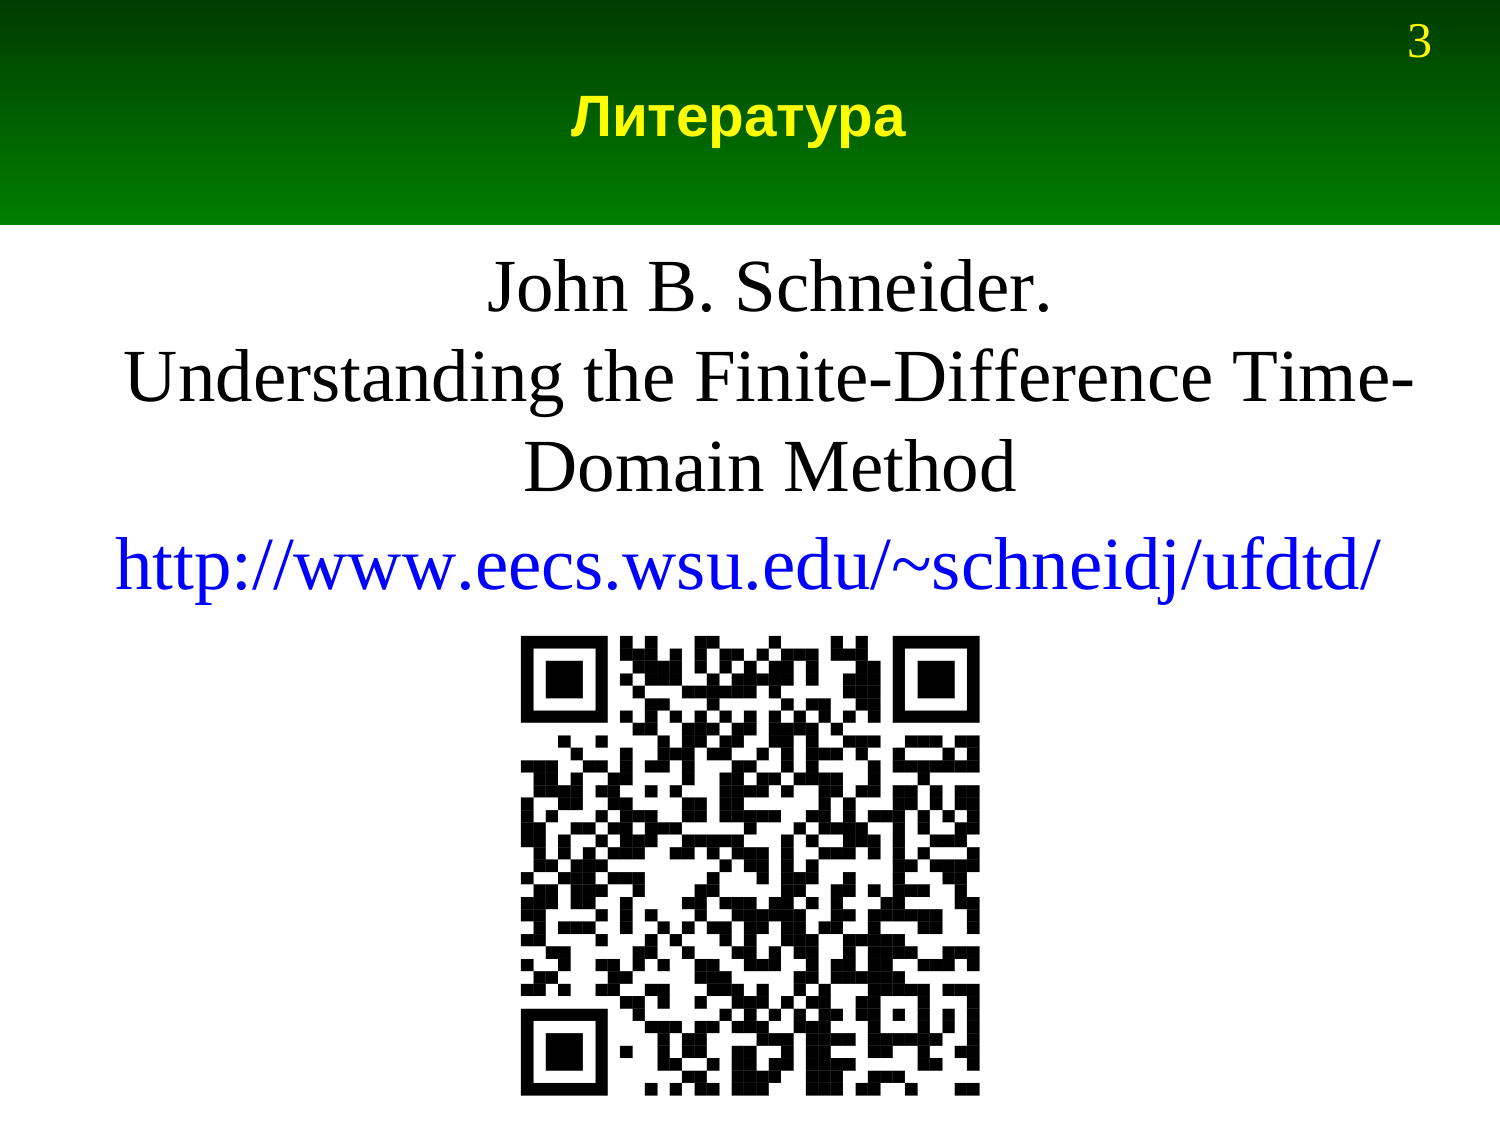

# Литература
John B. Schneider.
Understanding the Finite-Difference Time-Domain Method
http://www.eecs.wsu.edu/~schneidj/ufdtd/